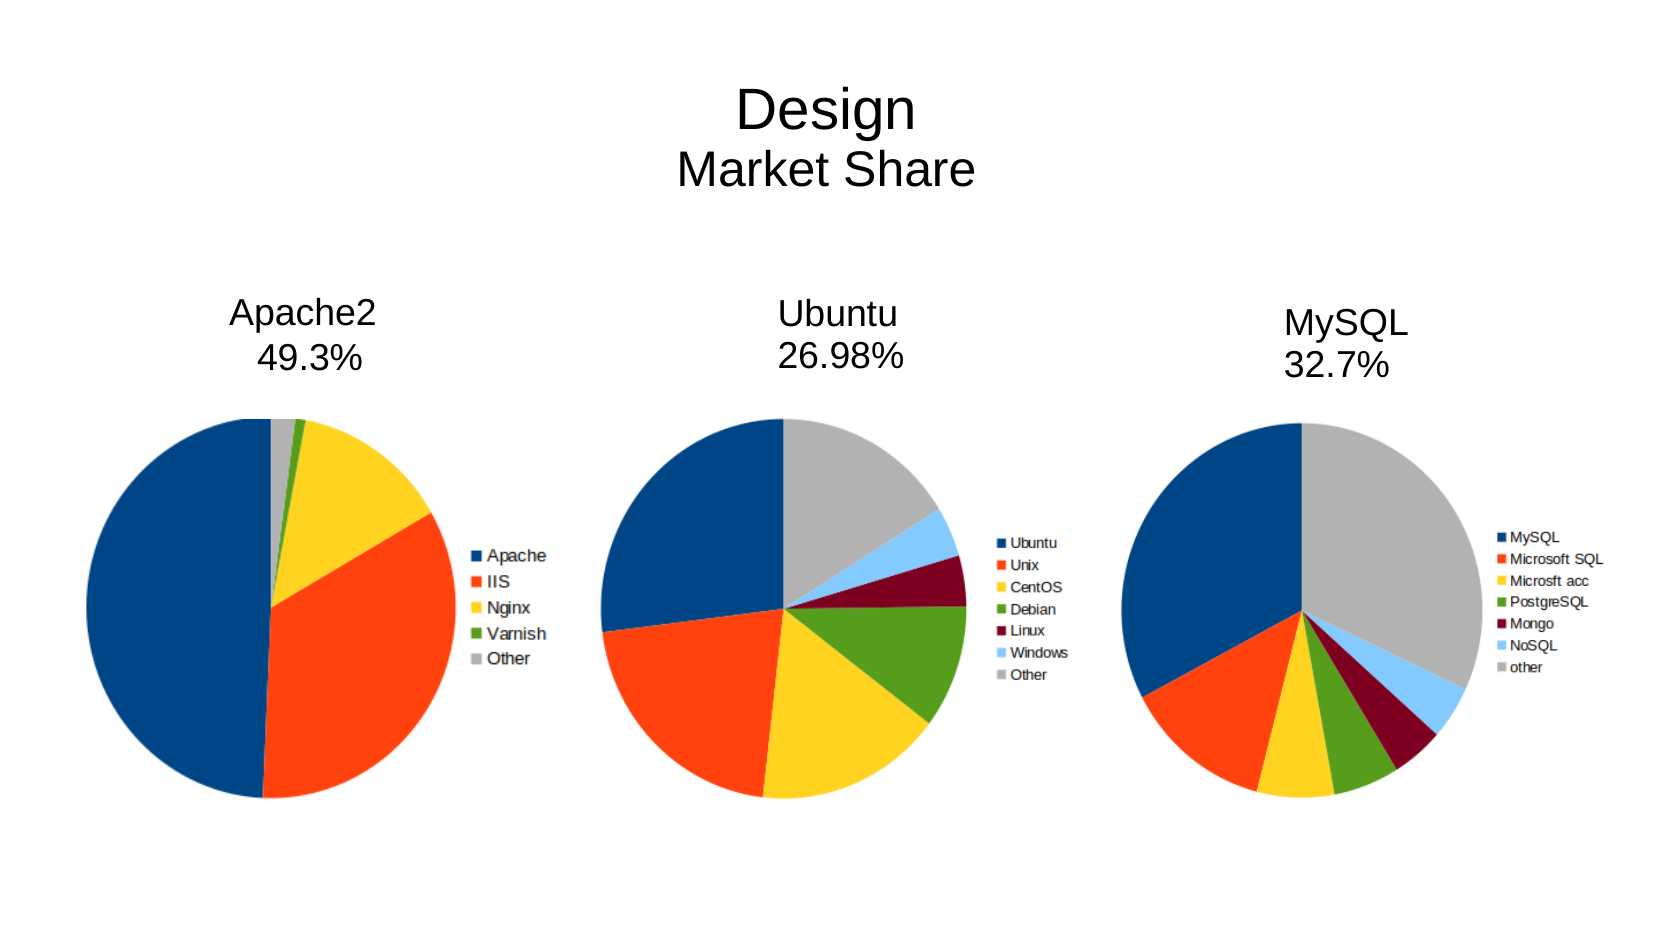

Design
Market Share
Apache2
Ubuntu
26.98%
MySQL
32.7%
49.3%